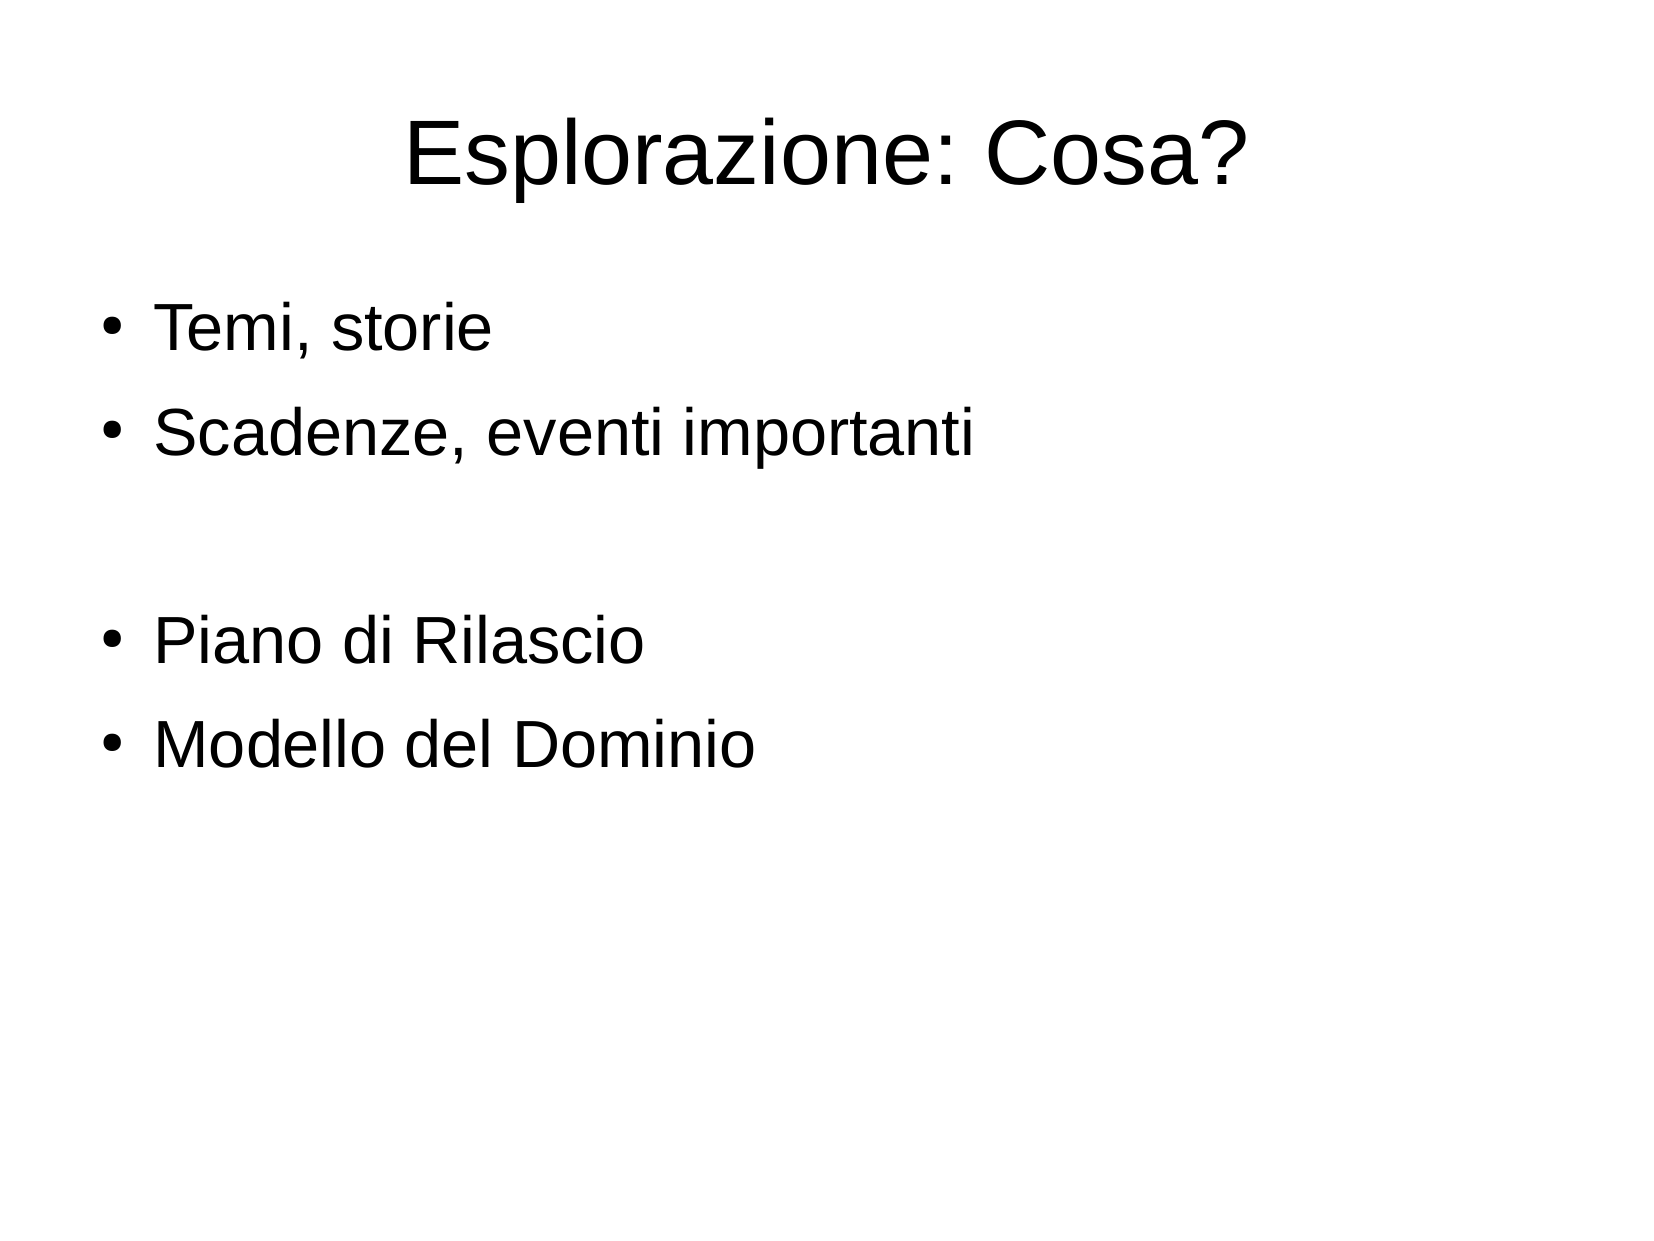

# Esplorazione: Cosa?
Temi, storie
Scadenze, eventi importanti
Piano di Rilascio
Modello del Dominio